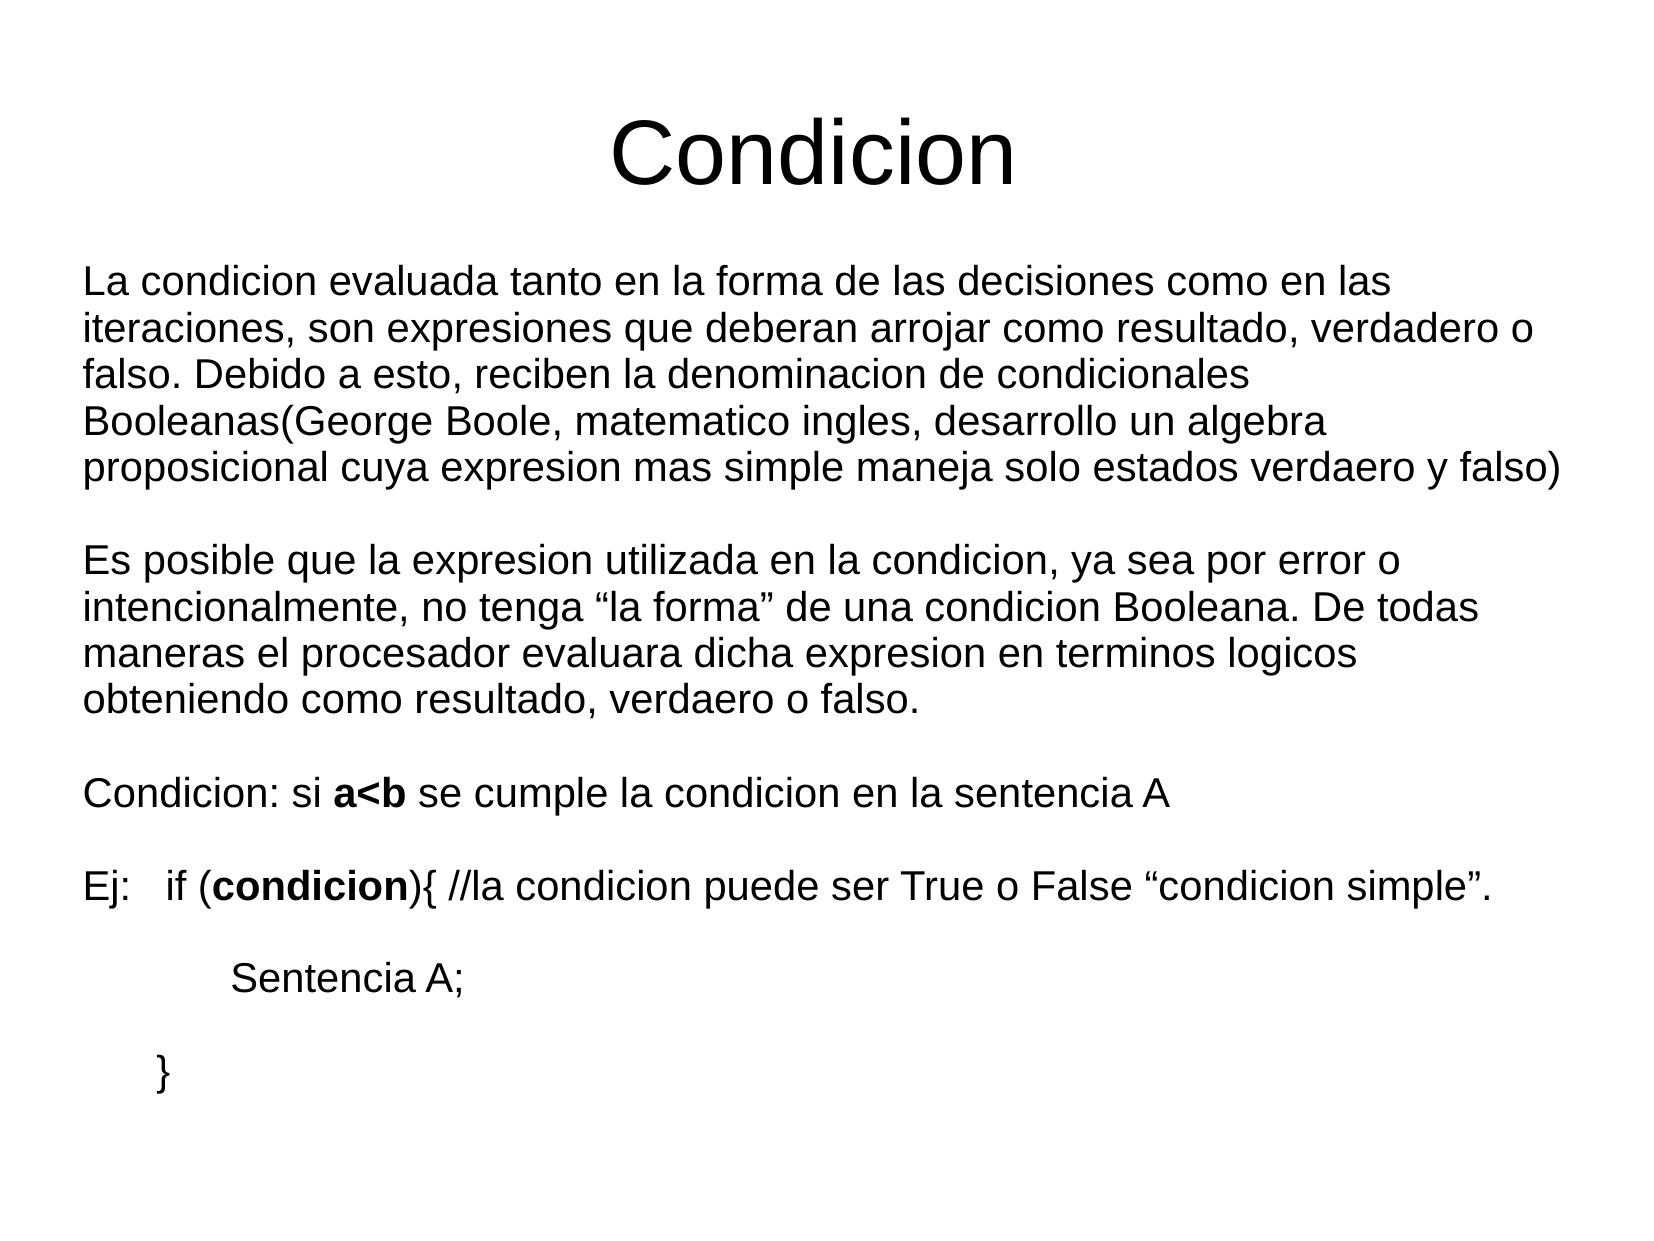

# Condicion
La condicion evaluada tanto en la forma de las decisiones como en las iteraciones, son expresiones que deberan arrojar como resultado, verdadero o falso. Debido a esto, reciben la denominacion de condicionales Booleanas(George Boole, matematico ingles, desarrollo un algebra proposicional cuya expresion mas simple maneja solo estados verdaero y falso)
Es posible que la expresion utilizada en la condicion, ya sea por error o intencionalmente, no tenga “la forma” de una condicion Booleana. De todas maneras el procesador evaluara dicha expresion en terminos logicos obteniendo como resultado, verdaero o falso.
Condicion: si a<b se cumple la condicion en la sentencia A
Ej: if (condicion){ //la condicion puede ser True o False “condicion simple”.
		Sentencia A;
	}